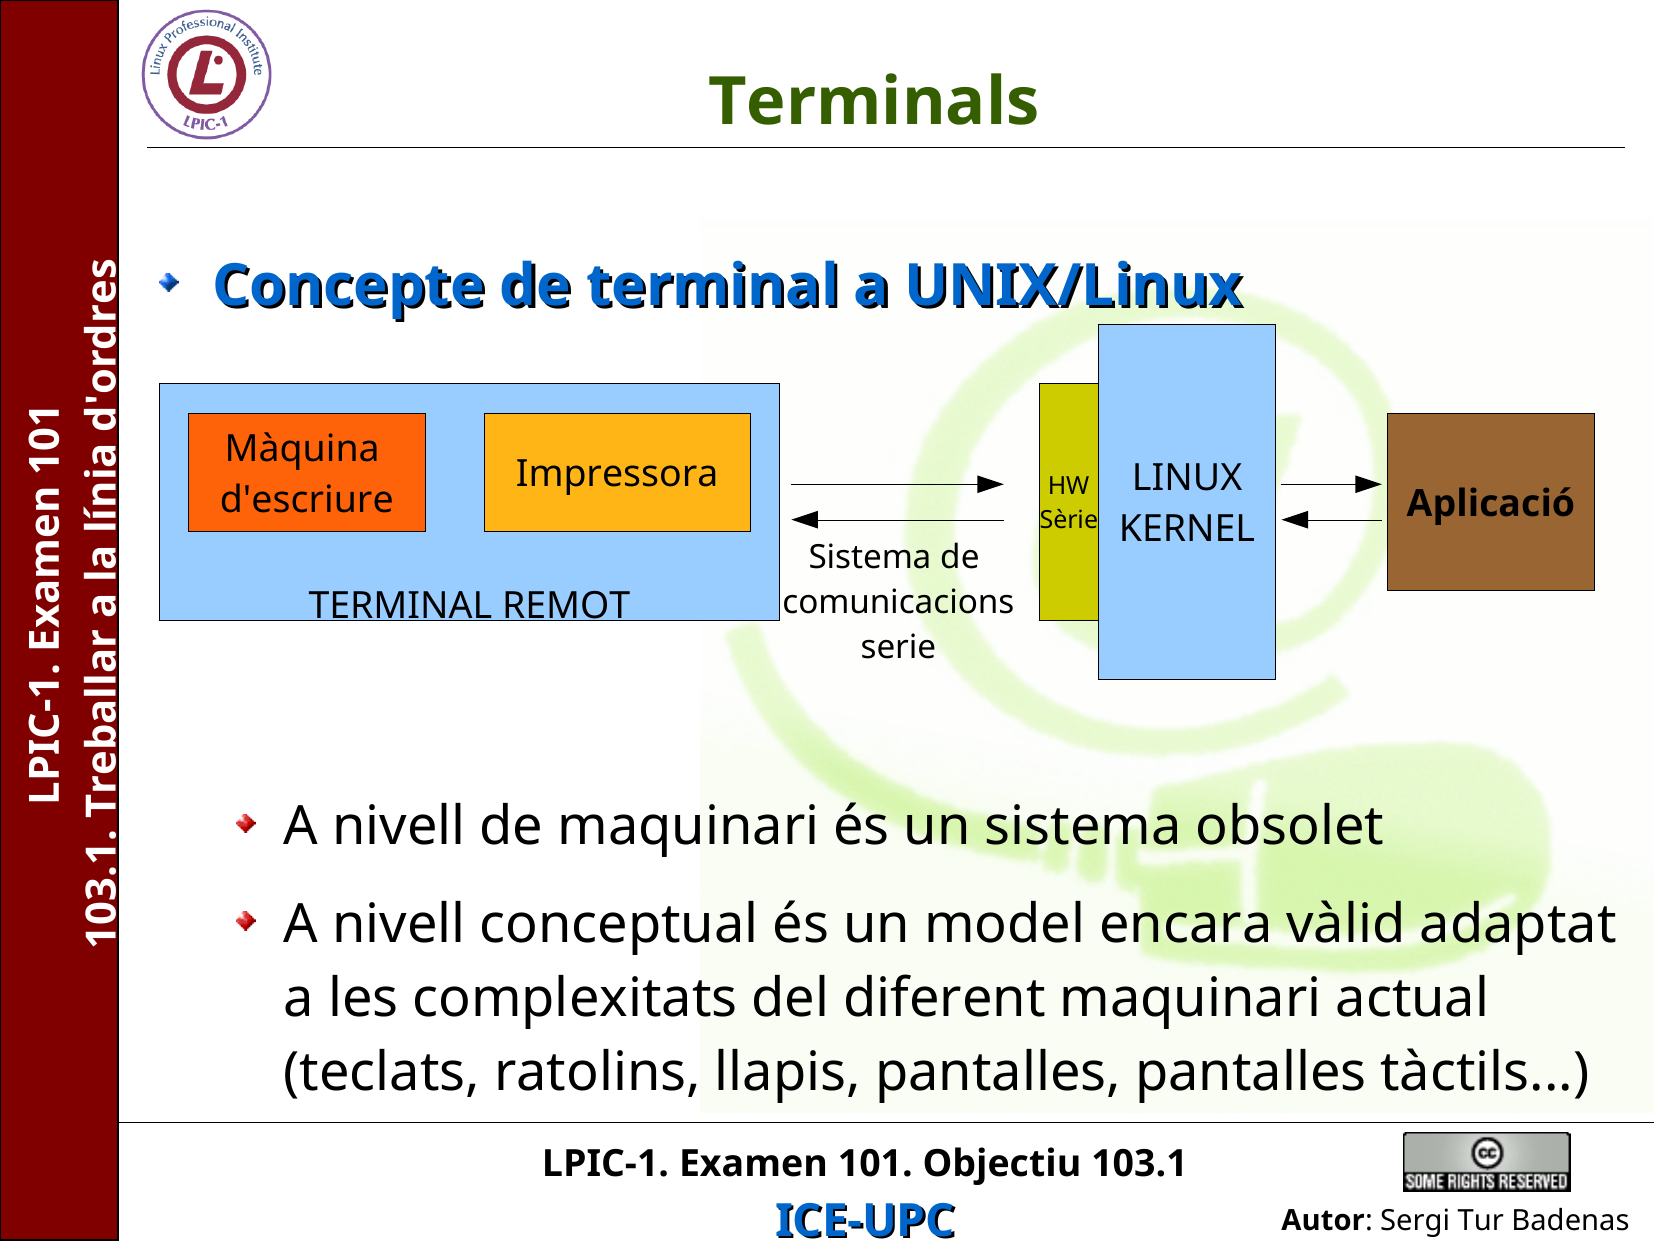

# Terminals
Concepte de terminal a UNIX/Linux
A nivell de maquinari és un sistema obsolet
A nivell conceptual és un model encara vàlid adaptat a les complexitats del diferent maquinari actual (teclats, ratolins, llapis, pantalles, pantalles tàctils...)
LINUX
KERNEL
HW
Sèrie
TERMINAL REMOT
Màquina
d'escriure
Impressora
Aplicació
Sistema de
comunicacions
serie